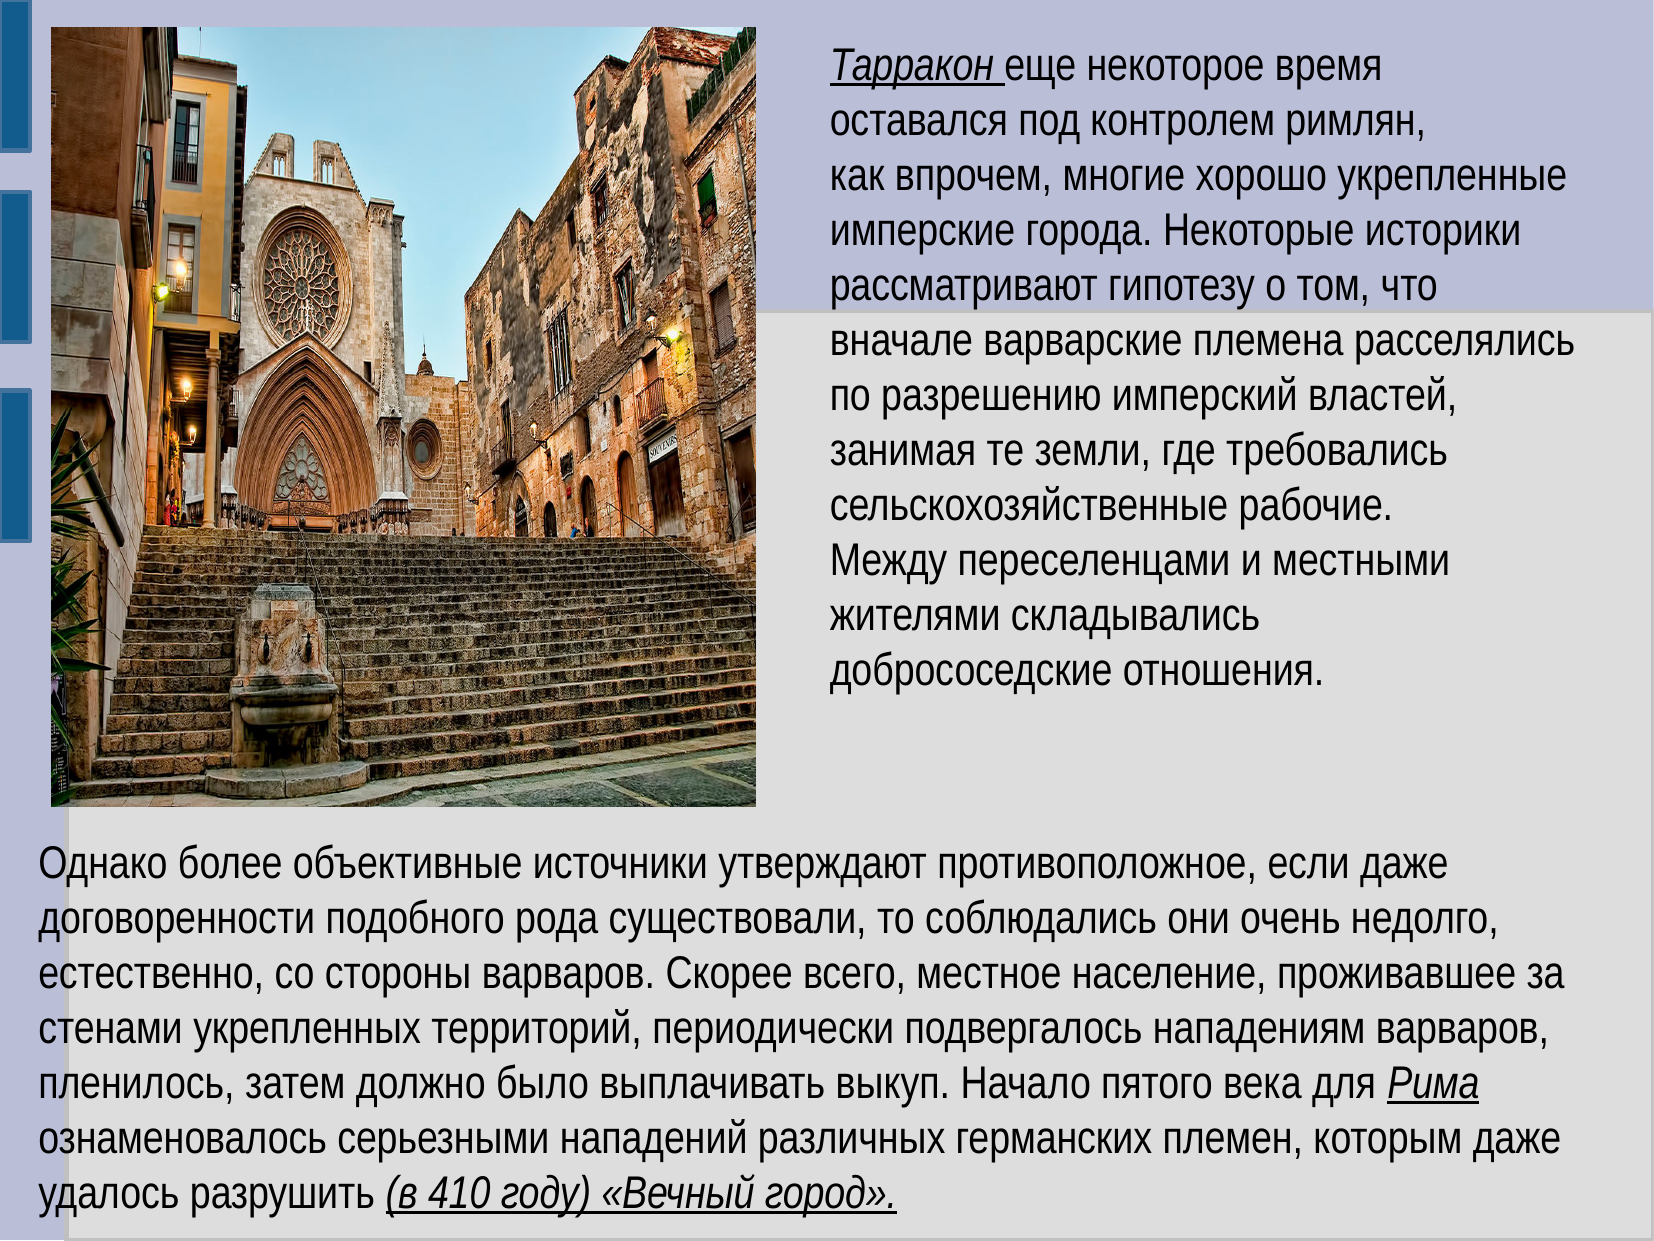

Тарракон еще некоторое время
оставался под контролем римлян,
как впрочем, многие хорошо укрепленные
имперские города. Некоторые историки
рассматривают гипотезу о том, что
вначале варварские племена расселялись
по разрешению имперский властей,
занимая те земли, где требовались
сельскохозяйственные рабочие.
Между переселенцами и местными
жителями складывались
добрососедские отношения.
Однако более объективные источники утверждают противоположное, если даже
договоренности подобного рода существовали, то соблюдались они очень недолго,
естественно, со стороны варваров. Скорее всего, местное население, проживавшее за
стенами укрепленных территорий, периодически подвергалось нападениям варваров,
пленилось, затем должно было выплачивать выкуп. Начало пятого века для Рима
ознаменовалось серьезными нападений различных германских племен, которым даже
удалось разрушить (в 410 году) «Вечный город».